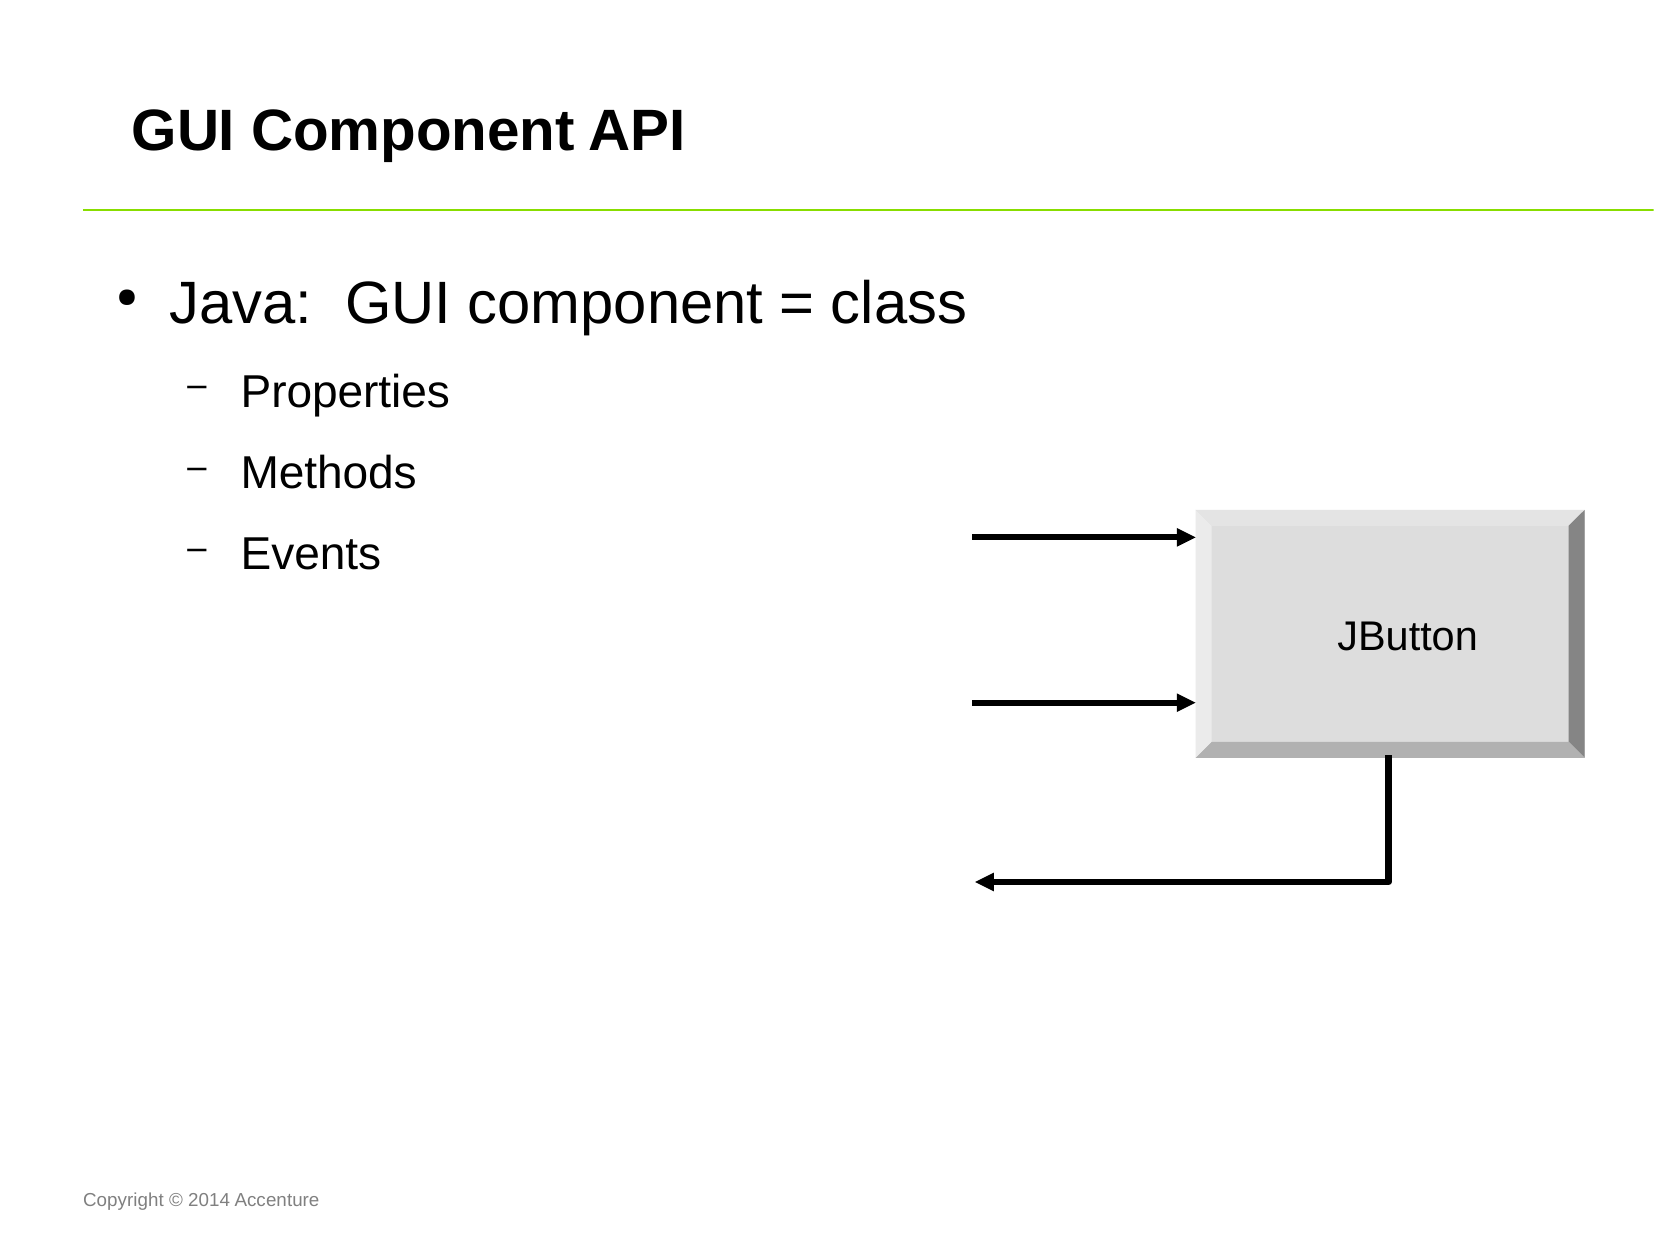

# GUI Component API
Java: GUI component = class
Properties
Methods
Events
JButton